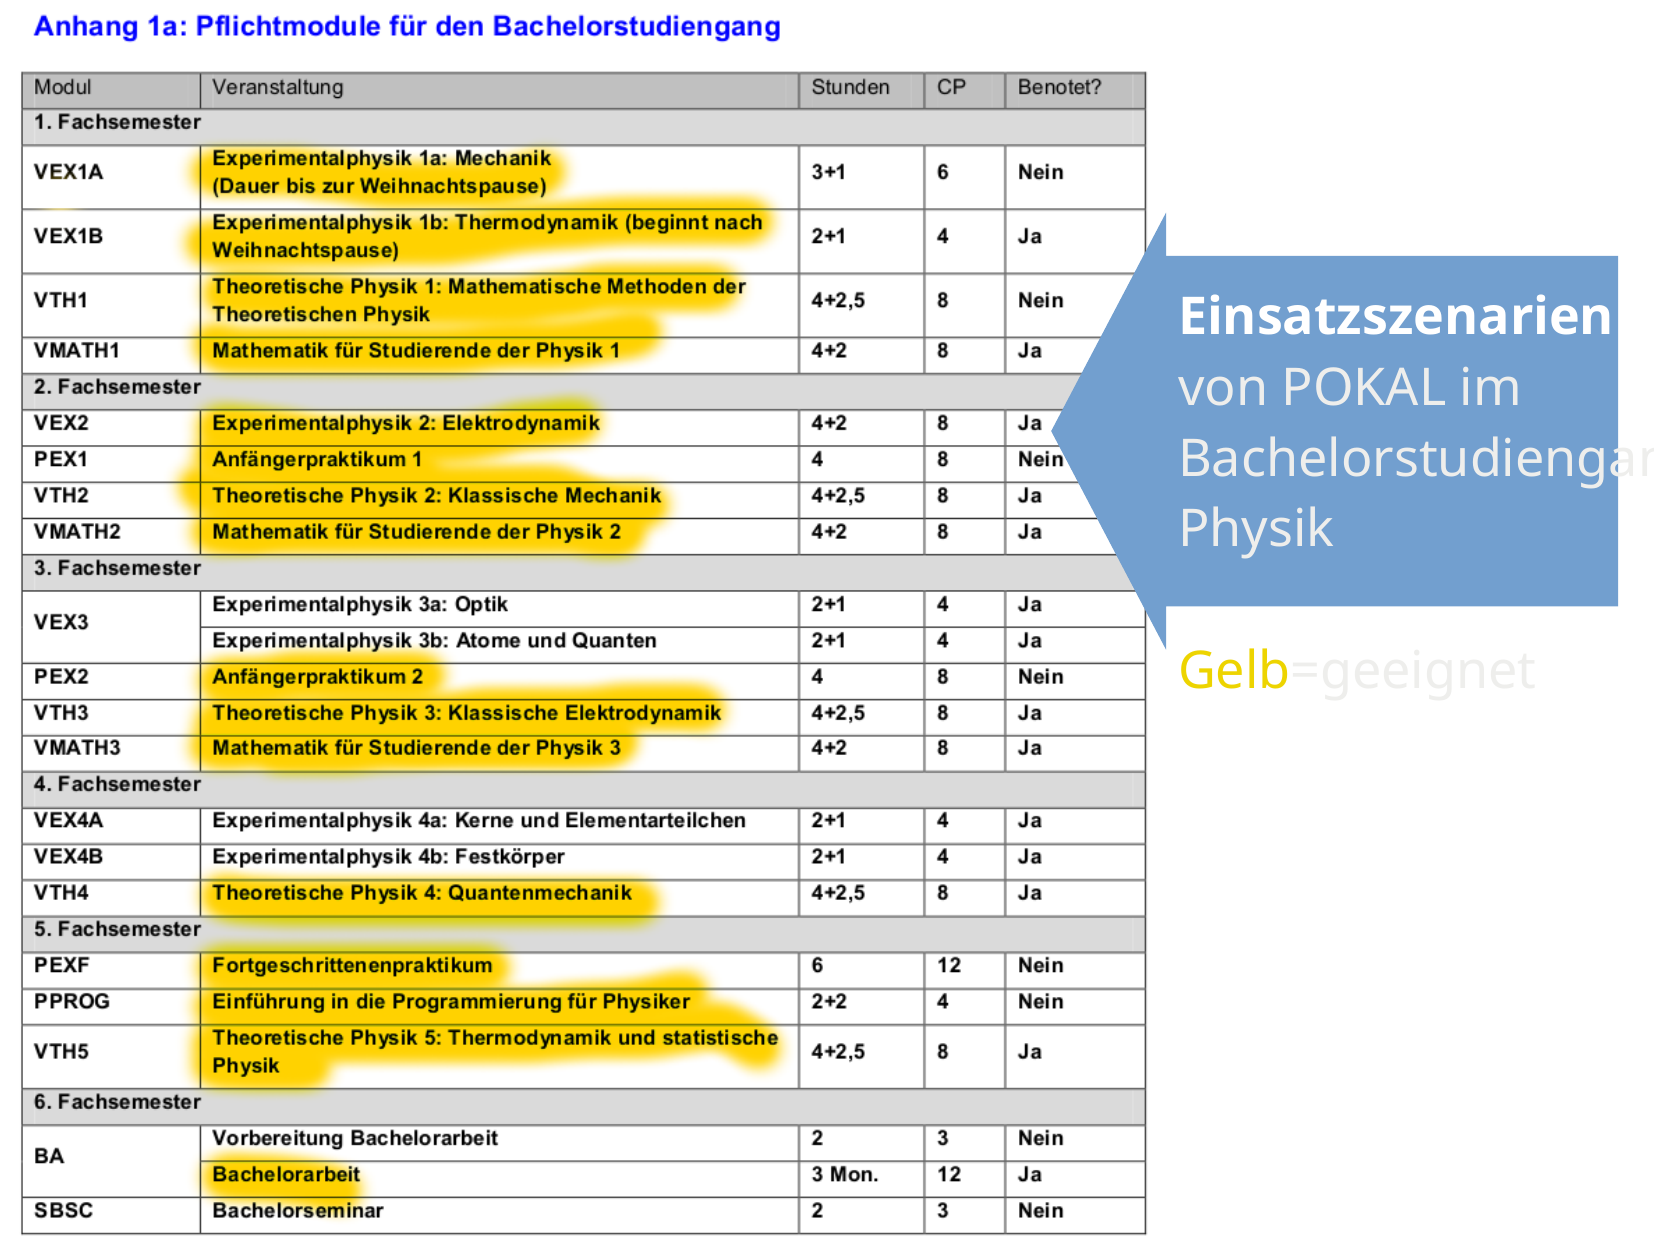

Einsatzszenarien
von POKAL im
Bachelorstudiengang
Physik
Gelb=geeignet